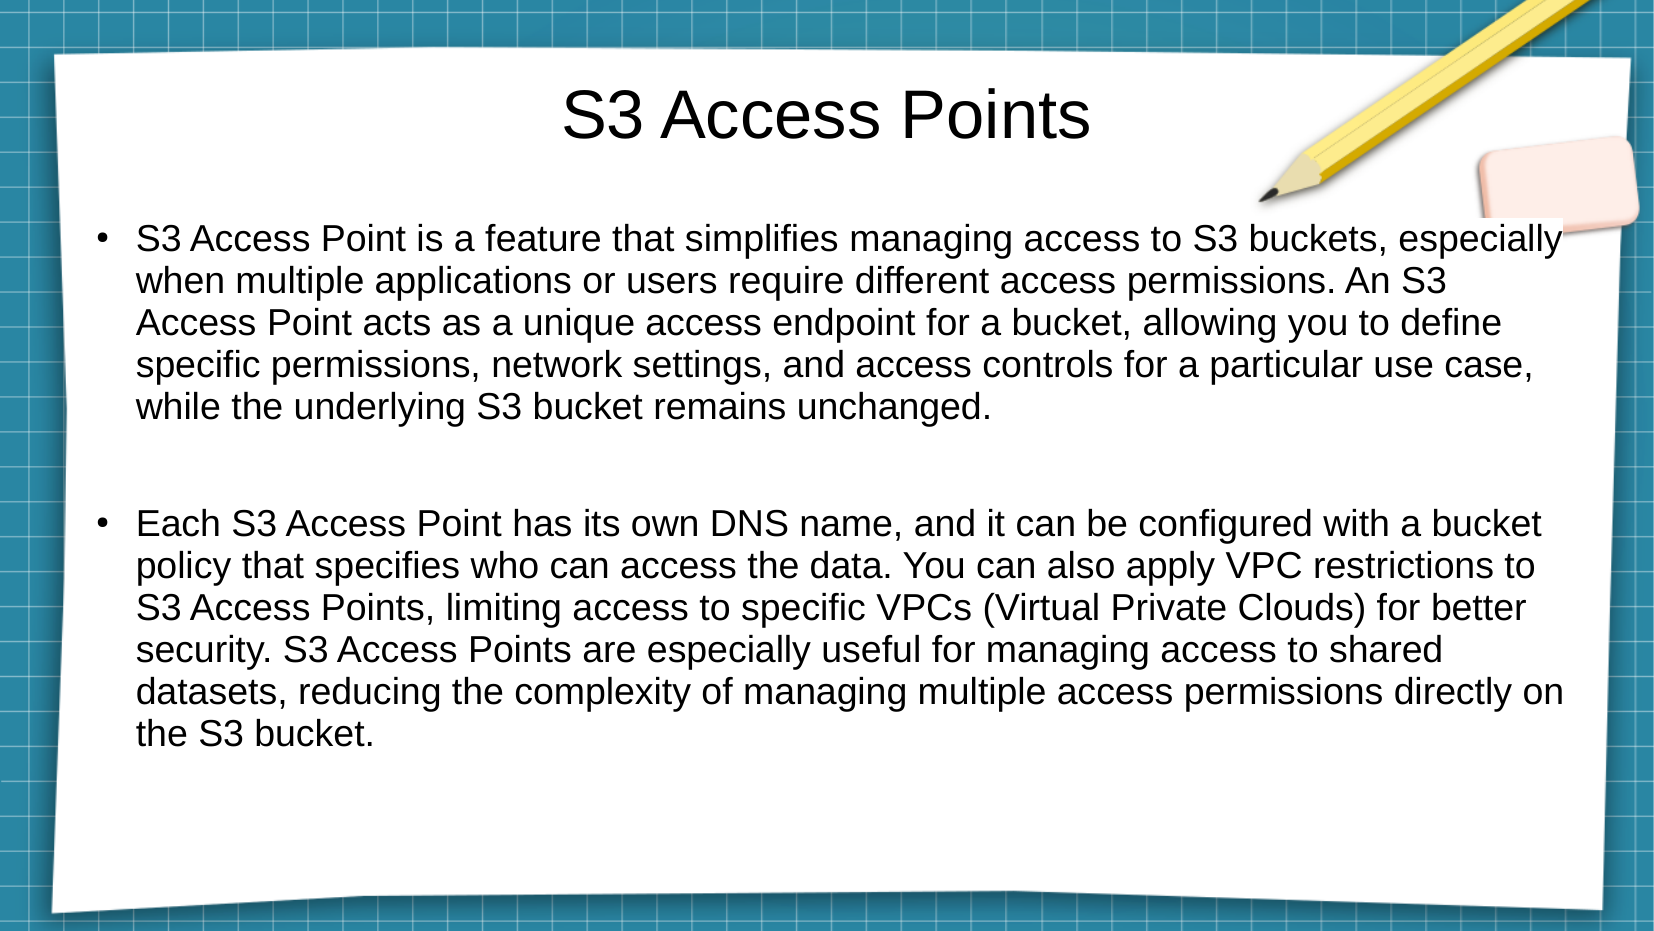

# S3 Access Points
S3 Access Point is a feature that simplifies managing access to S3 buckets, especially when multiple applications or users require different access permissions. An S3 Access Point acts as a unique access endpoint for a bucket, allowing you to define specific permissions, network settings, and access controls for a particular use case, while the underlying S3 bucket remains unchanged.
Each S3 Access Point has its own DNS name, and it can be configured with a bucket policy that specifies who can access the data. You can also apply VPC restrictions to S3 Access Points, limiting access to specific VPCs (Virtual Private Clouds) for better security. S3 Access Points are especially useful for managing access to shared datasets, reducing the complexity of managing multiple access permissions directly on the S3 bucket.